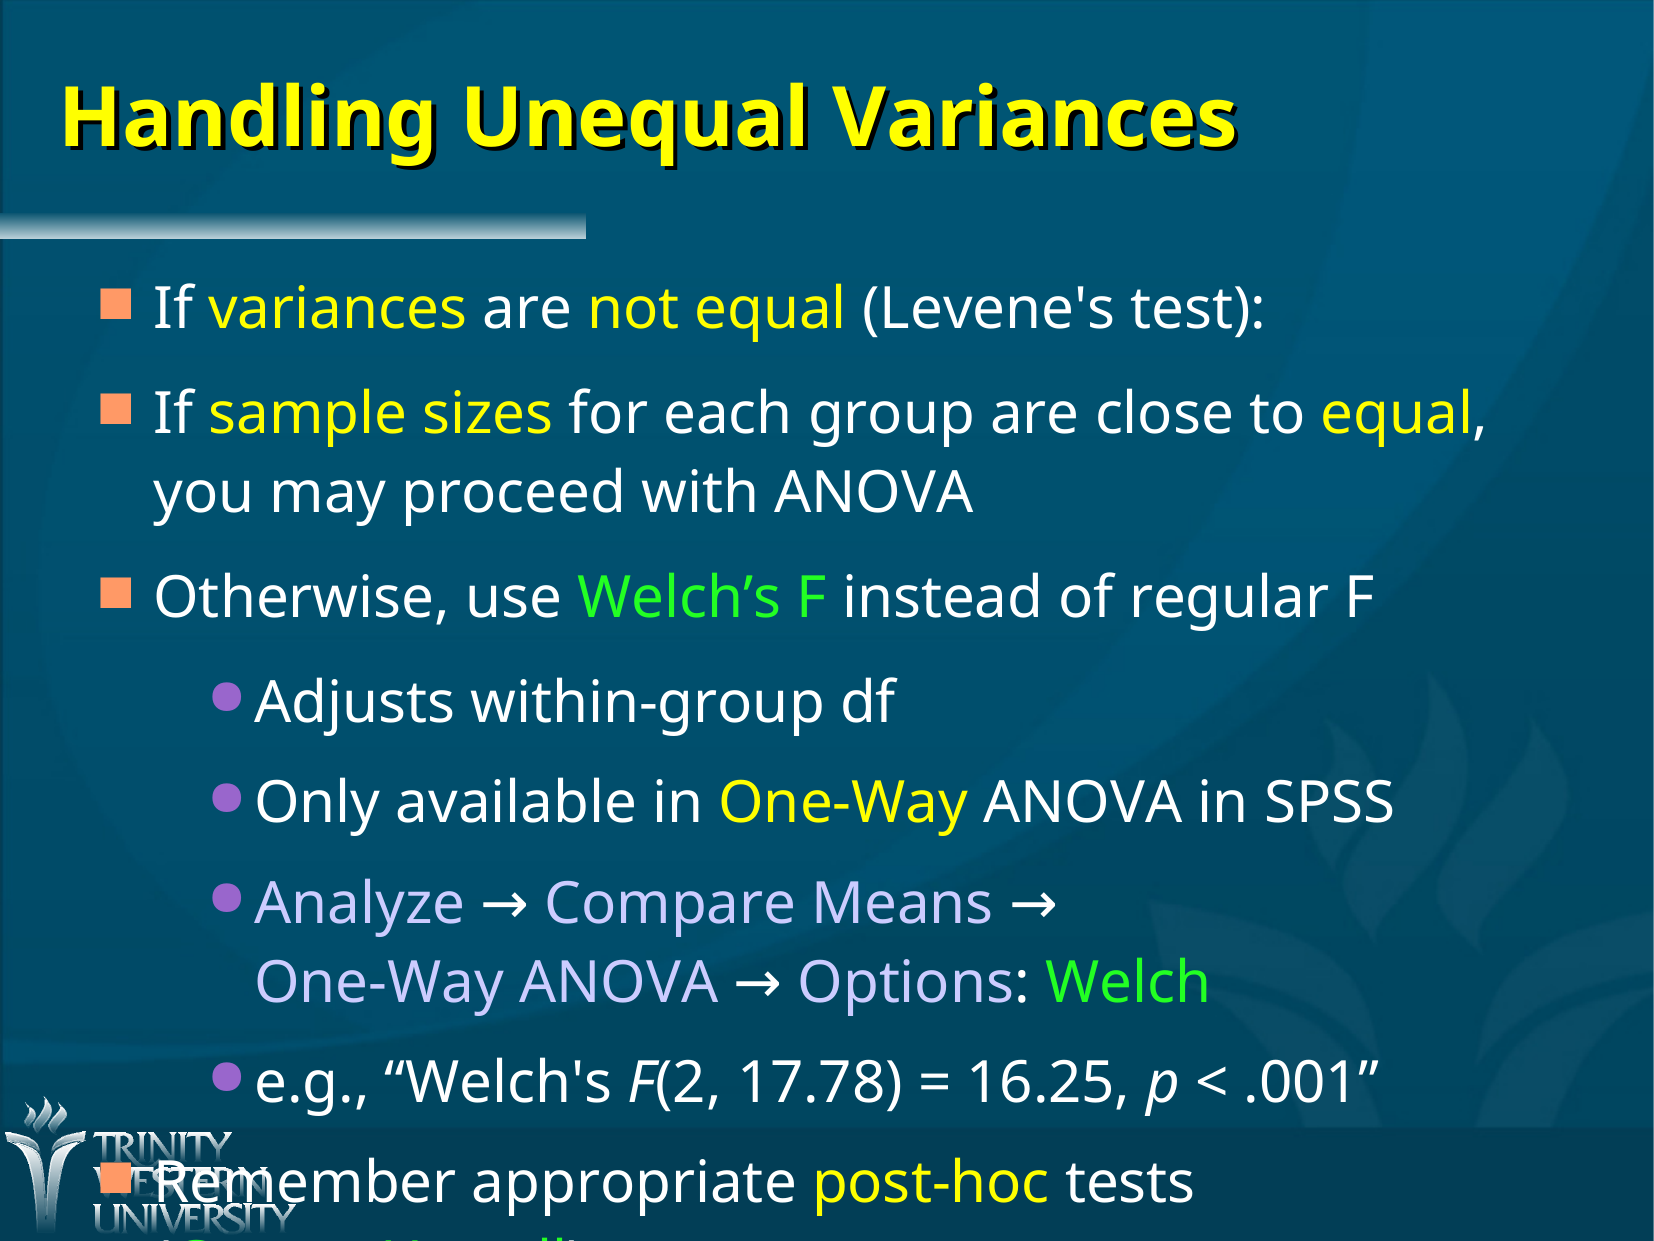

# Handling Unequal Variances
If variances are not equal (Levene's test):
If sample sizes for each group are close to equal, you may proceed with ANOVA
Otherwise, use Welch’s F instead of regular F
Adjusts within-group df
Only available in One-Way ANOVA in SPSS
Analyze → Compare Means →
One-Way ANOVA → Options: Welch
e.g., “Welch's F(2, 17.78) = 16.25, p < .001”
Remember appropriate post-hoc tests
(Games-Howell)